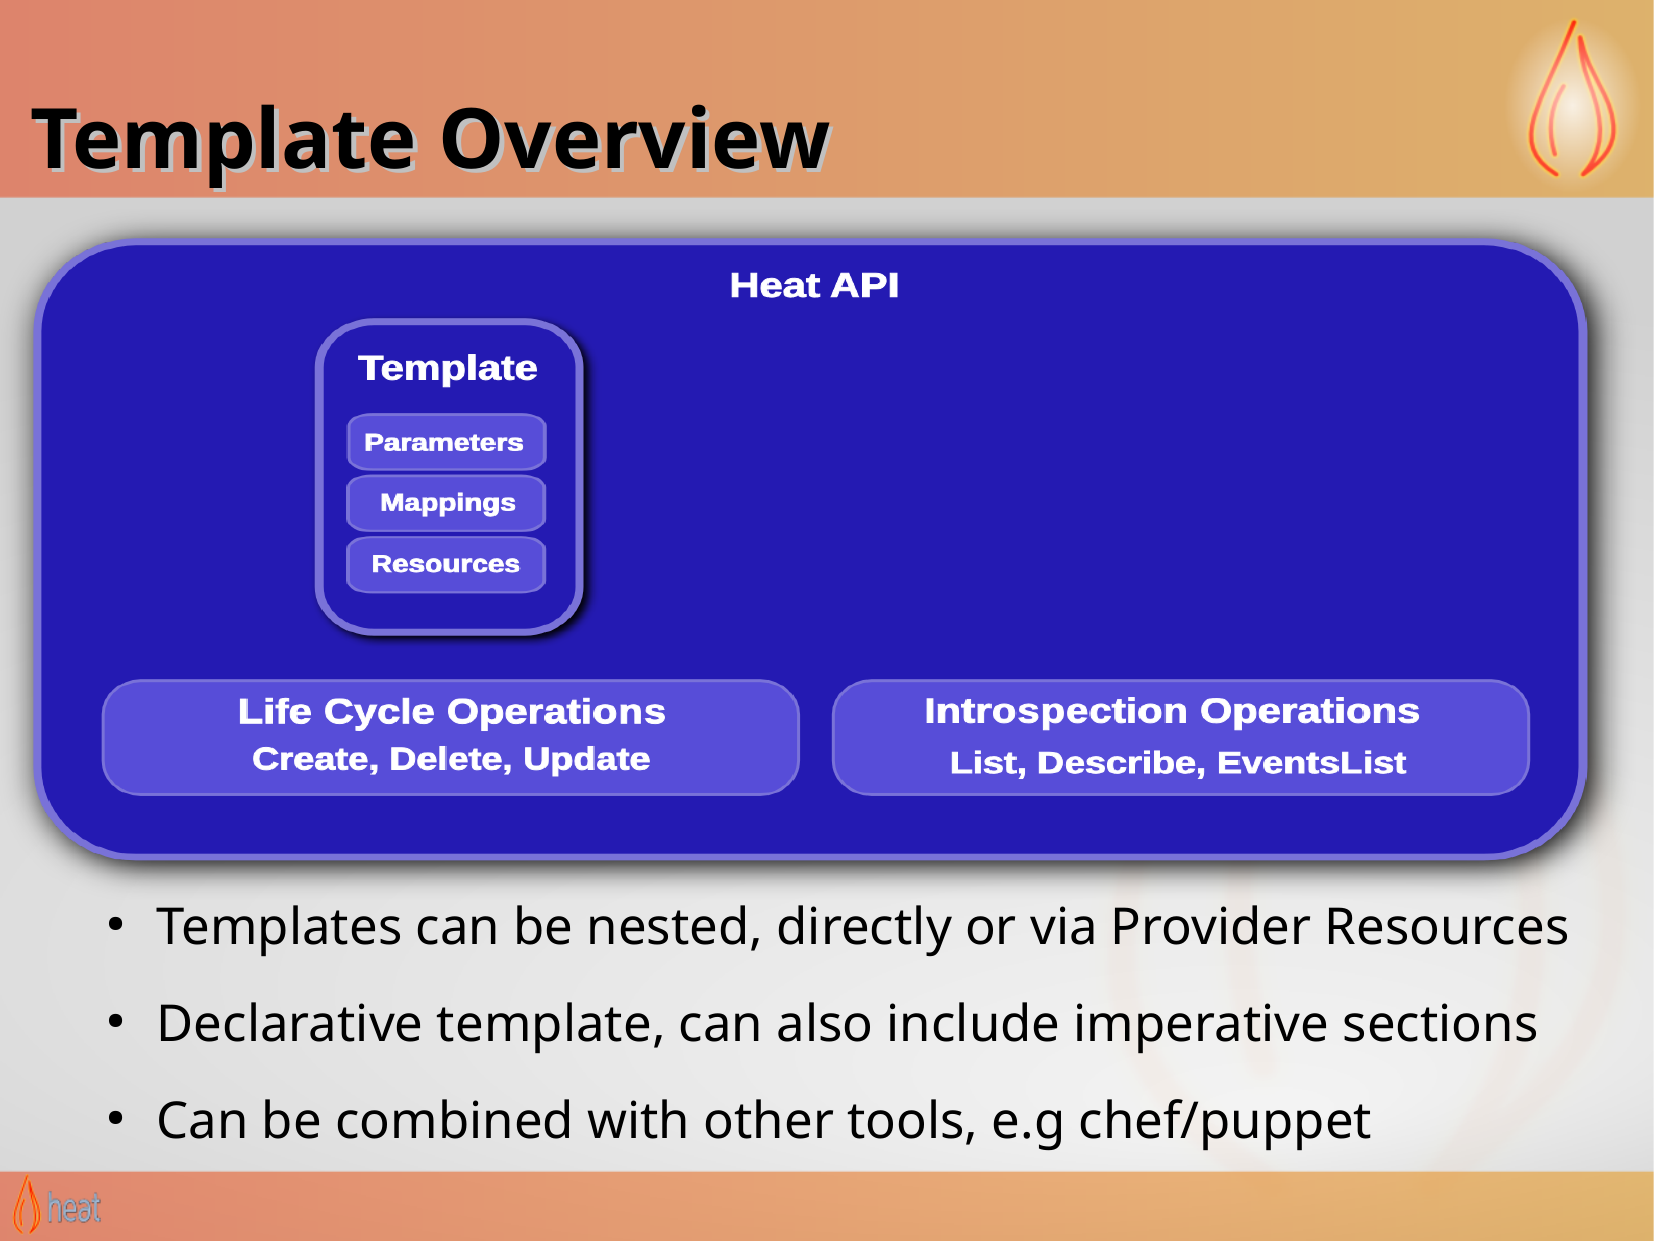

# Template Overview
Templates can be nested, directly or via Provider Resources
Declarative template, can also include imperative sections
Can be combined with other tools, e.g chef/puppet